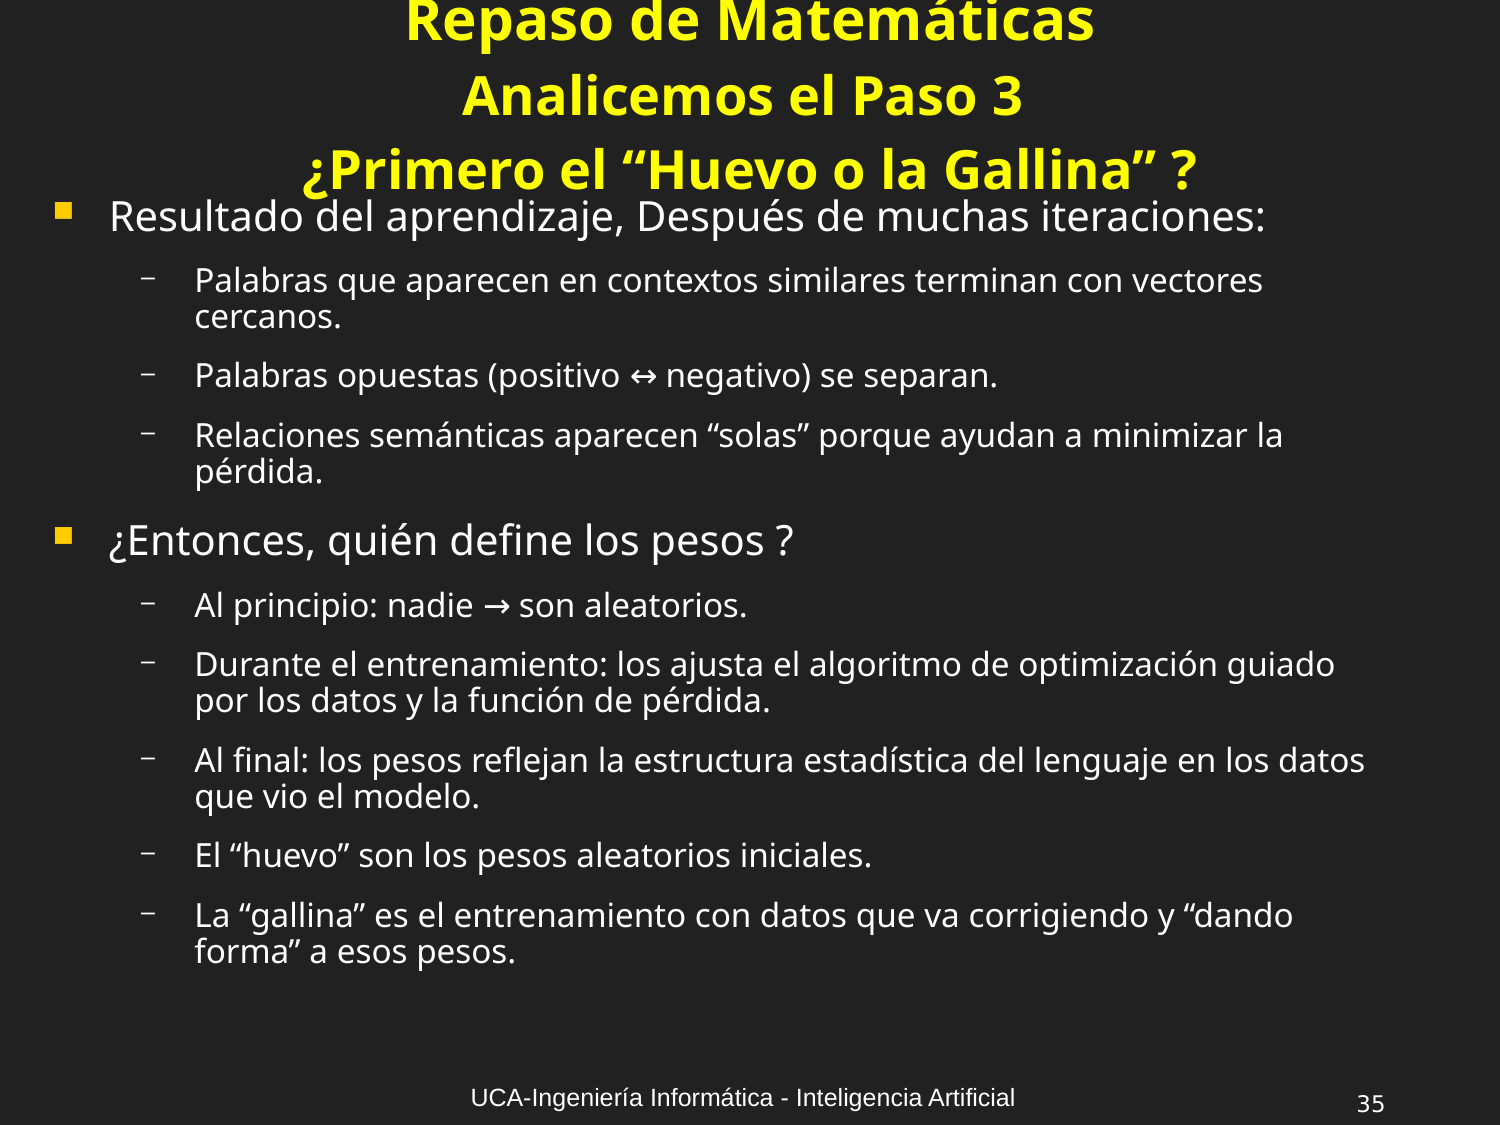

# Repaso de Matemáticas Analicemos el Paso 3 ¿Primero el “Huevo o la Gallina” ?
Resultado del aprendizaje, Después de muchas iteraciones:
Palabras que aparecen en contextos similares terminan con vectores cercanos.
Palabras opuestas (positivo ↔ negativo) se separan.
Relaciones semánticas aparecen “solas” porque ayudan a minimizar la pérdida.
¿Entonces, quién define los pesos ?
Al principio: nadie → son aleatorios.
Durante el entrenamiento: los ajusta el algoritmo de optimización guiado por los datos y la función de pérdida.
Al final: los pesos reflejan la estructura estadística del lenguaje en los datos que vio el modelo.
El “huevo” son los pesos aleatorios iniciales.
La “gallina” es el entrenamiento con datos que va corrigiendo y “dando forma” a esos pesos.